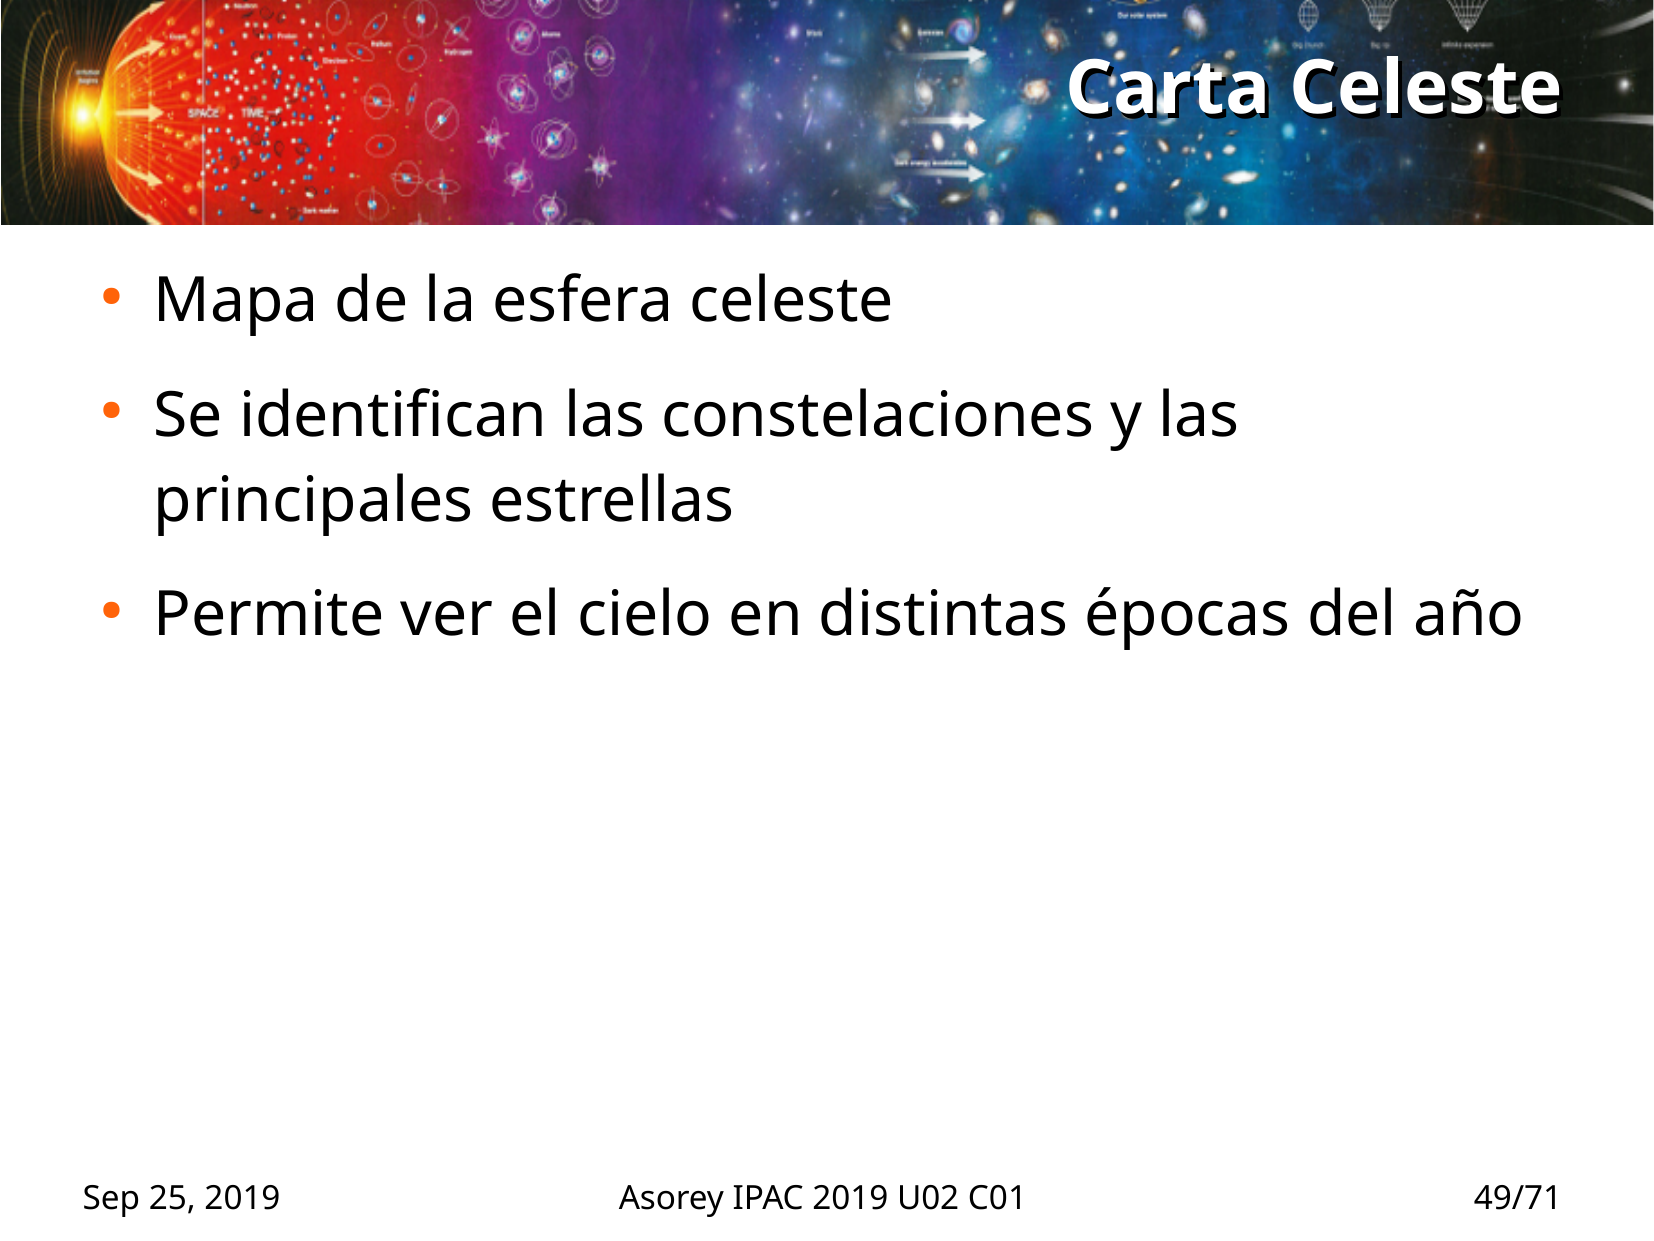

# Carta Celeste
Mapa de la esfera celeste
Se identifican las constelaciones y las principales estrellas
Permite ver el cielo en distintas épocas del año
Sep 25, 2019
Asorey IPAC 2019 U02 C01
49